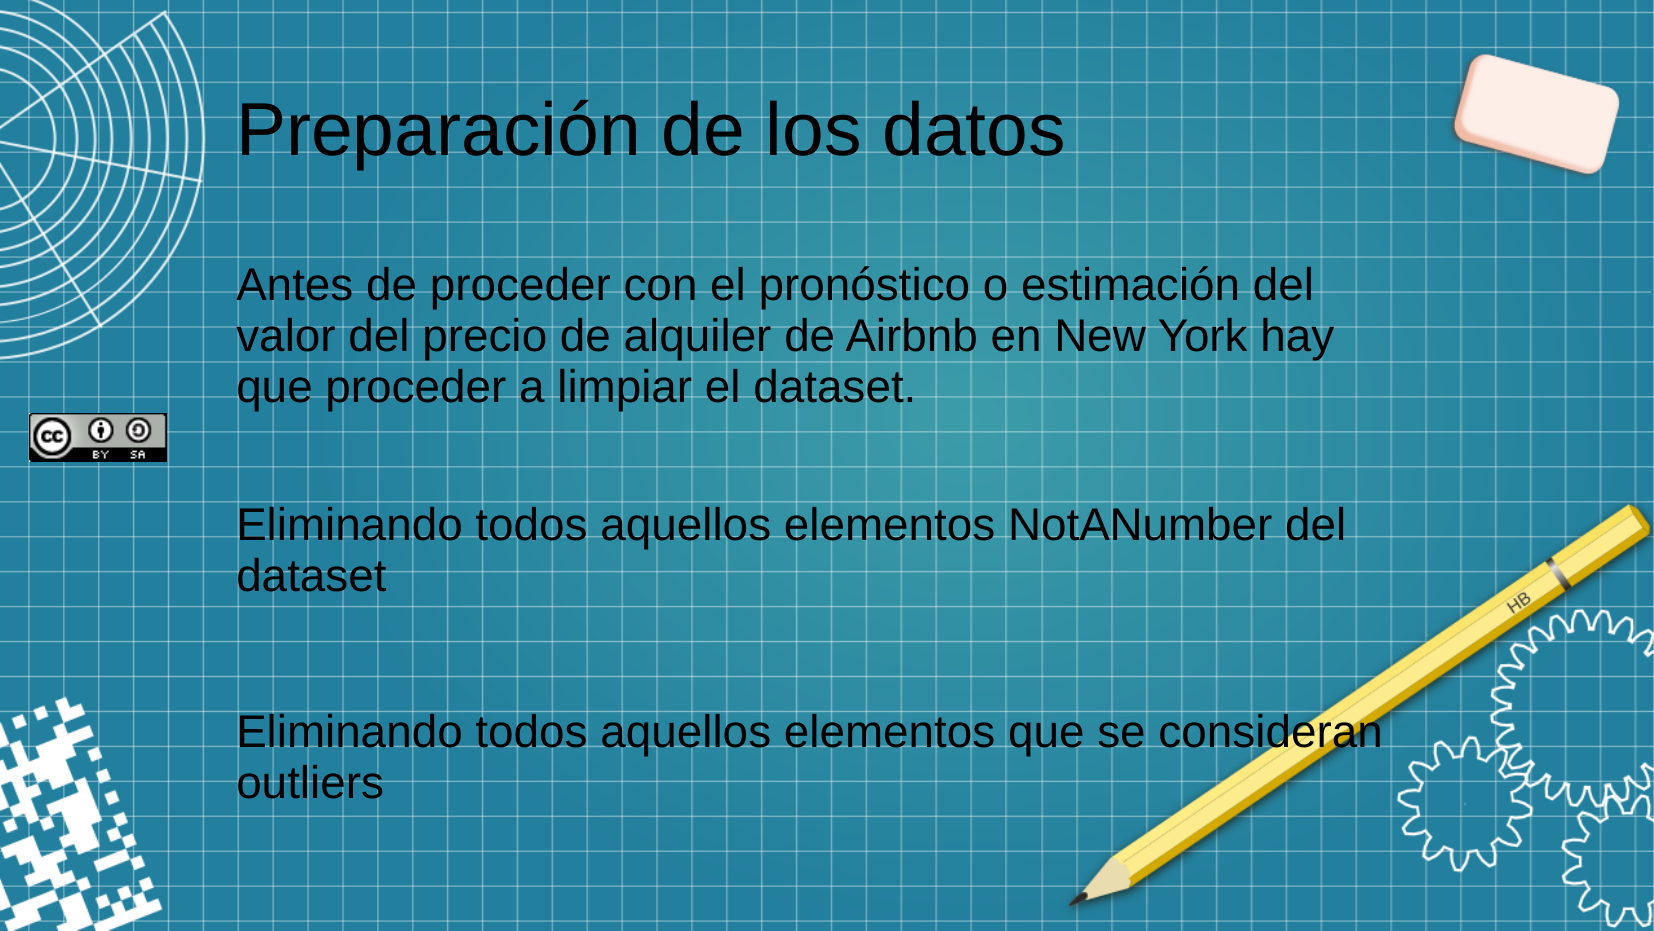

# Preparación de los datos
Antes de proceder con el pronóstico o estimación del valor del precio de alquiler de Airbnb en New York hay que proceder a limpiar el dataset.
Eliminando todos aquellos elementos NotANumber del dataset
Eliminando todos aquellos elementos que se consideran outliers